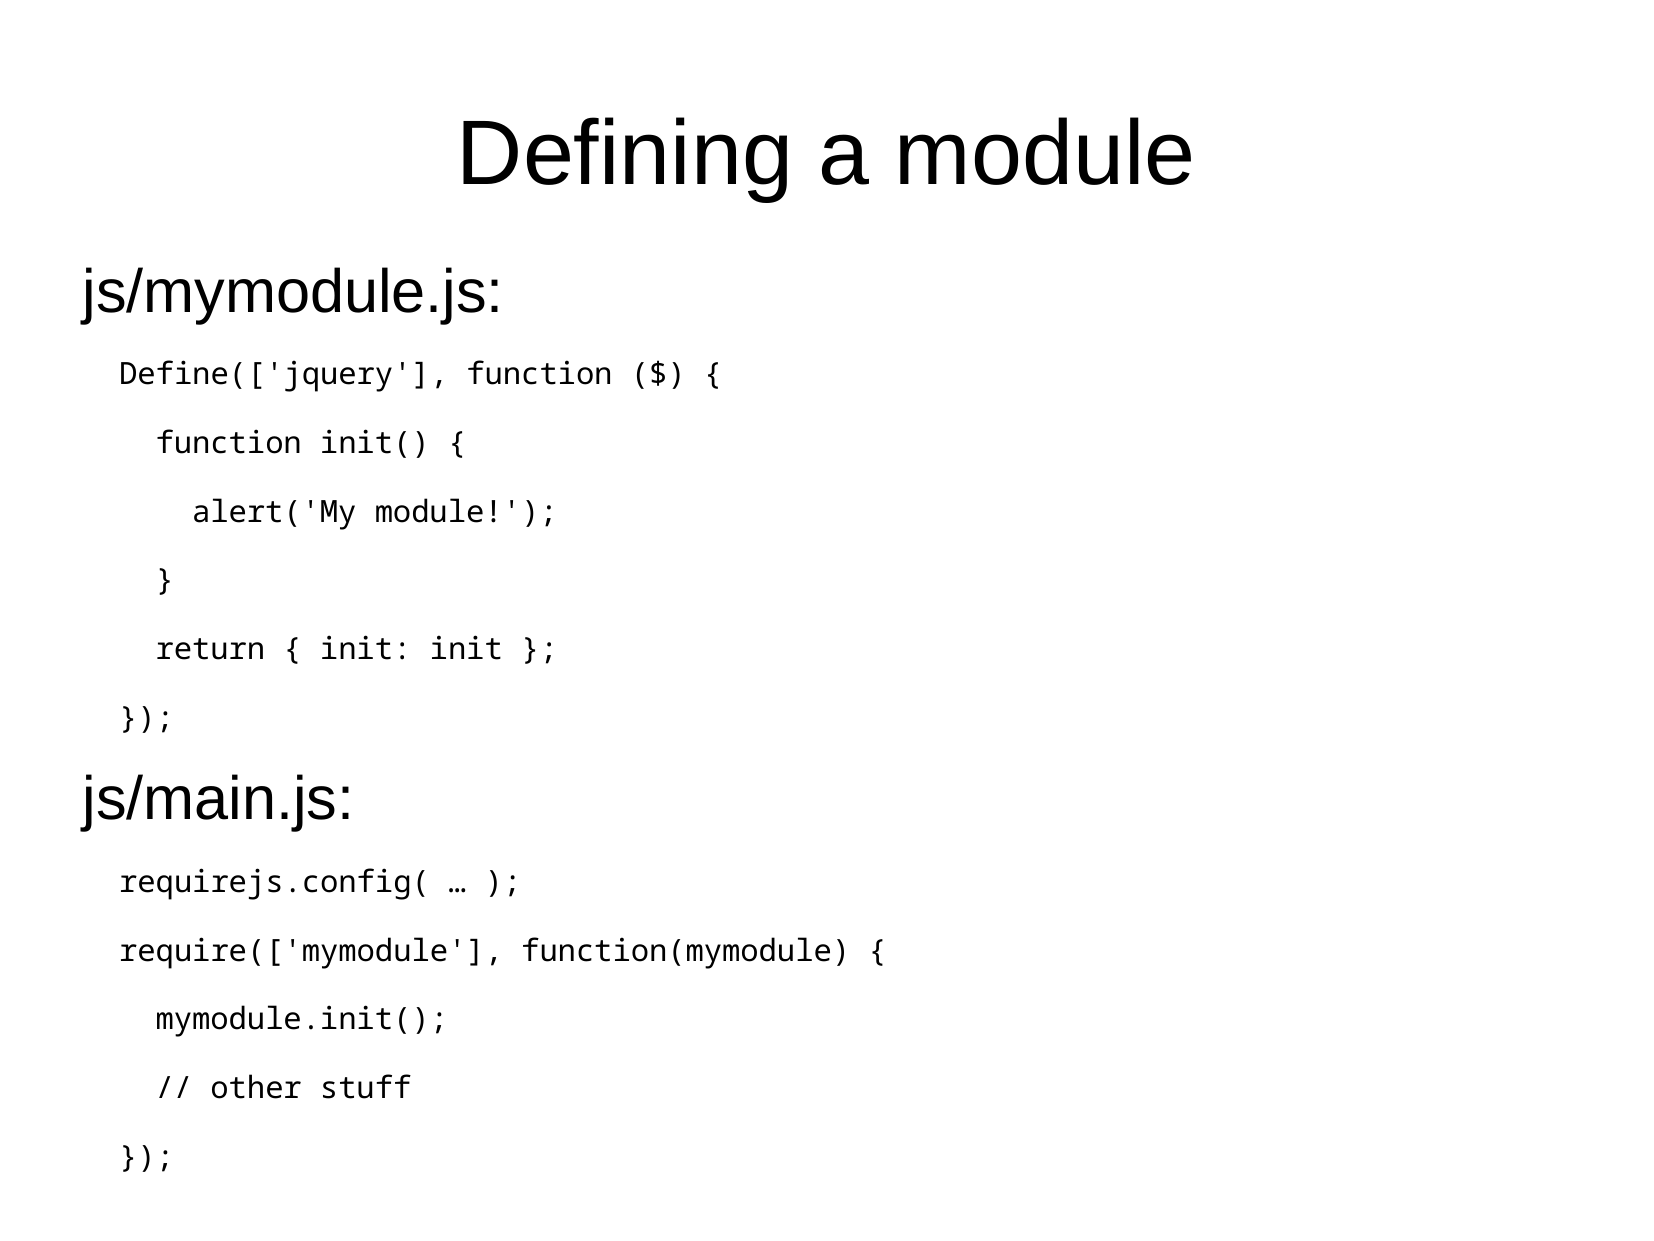

# Defining a module
js/mymodule.js:
 Define(['jquery'], function ($) {
 function init() {
 alert('My module!');
 }
 return { init: init };
 });
js/main.js:
 requirejs.config( … );
 require(['mymodule'], function(mymodule) {
 mymodule.init();
 // other stuff
 });